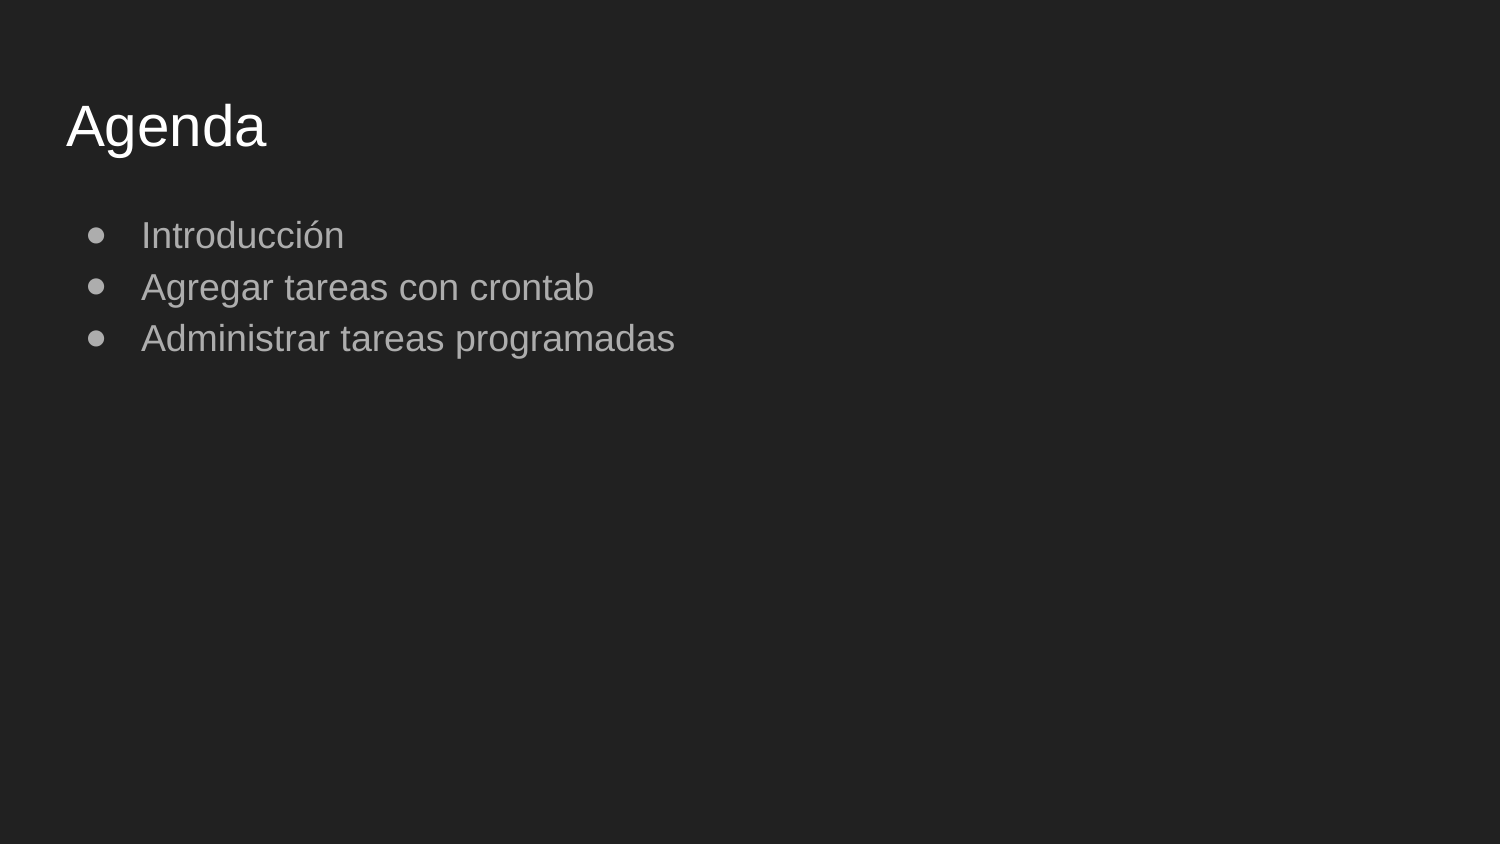

# Agenda
Introducción
Agregar tareas con crontab
Administrar tareas programadas